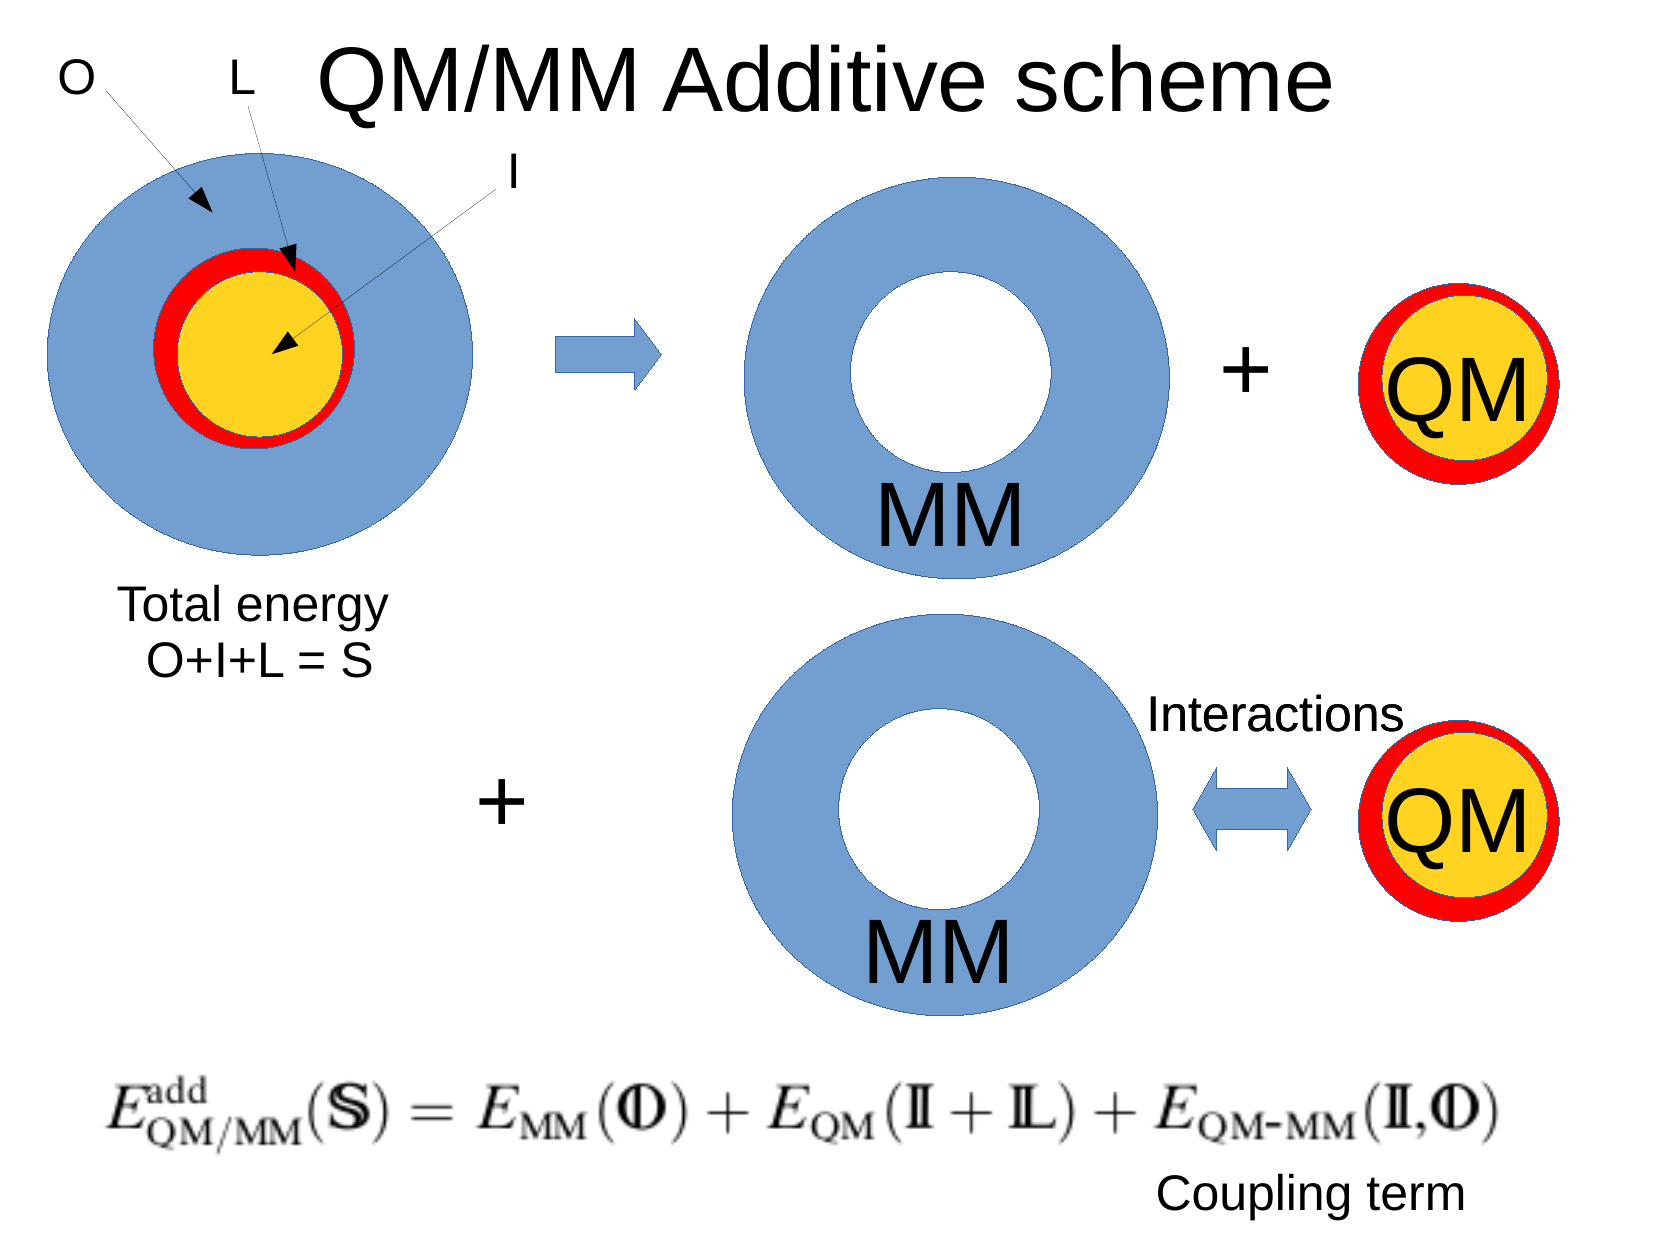

# QM/MM Additive scheme
O
L
I
+
QM
MM
Total energy
O+I+L = S
Interactions
Interactions
+
QM
MM
Coupling term